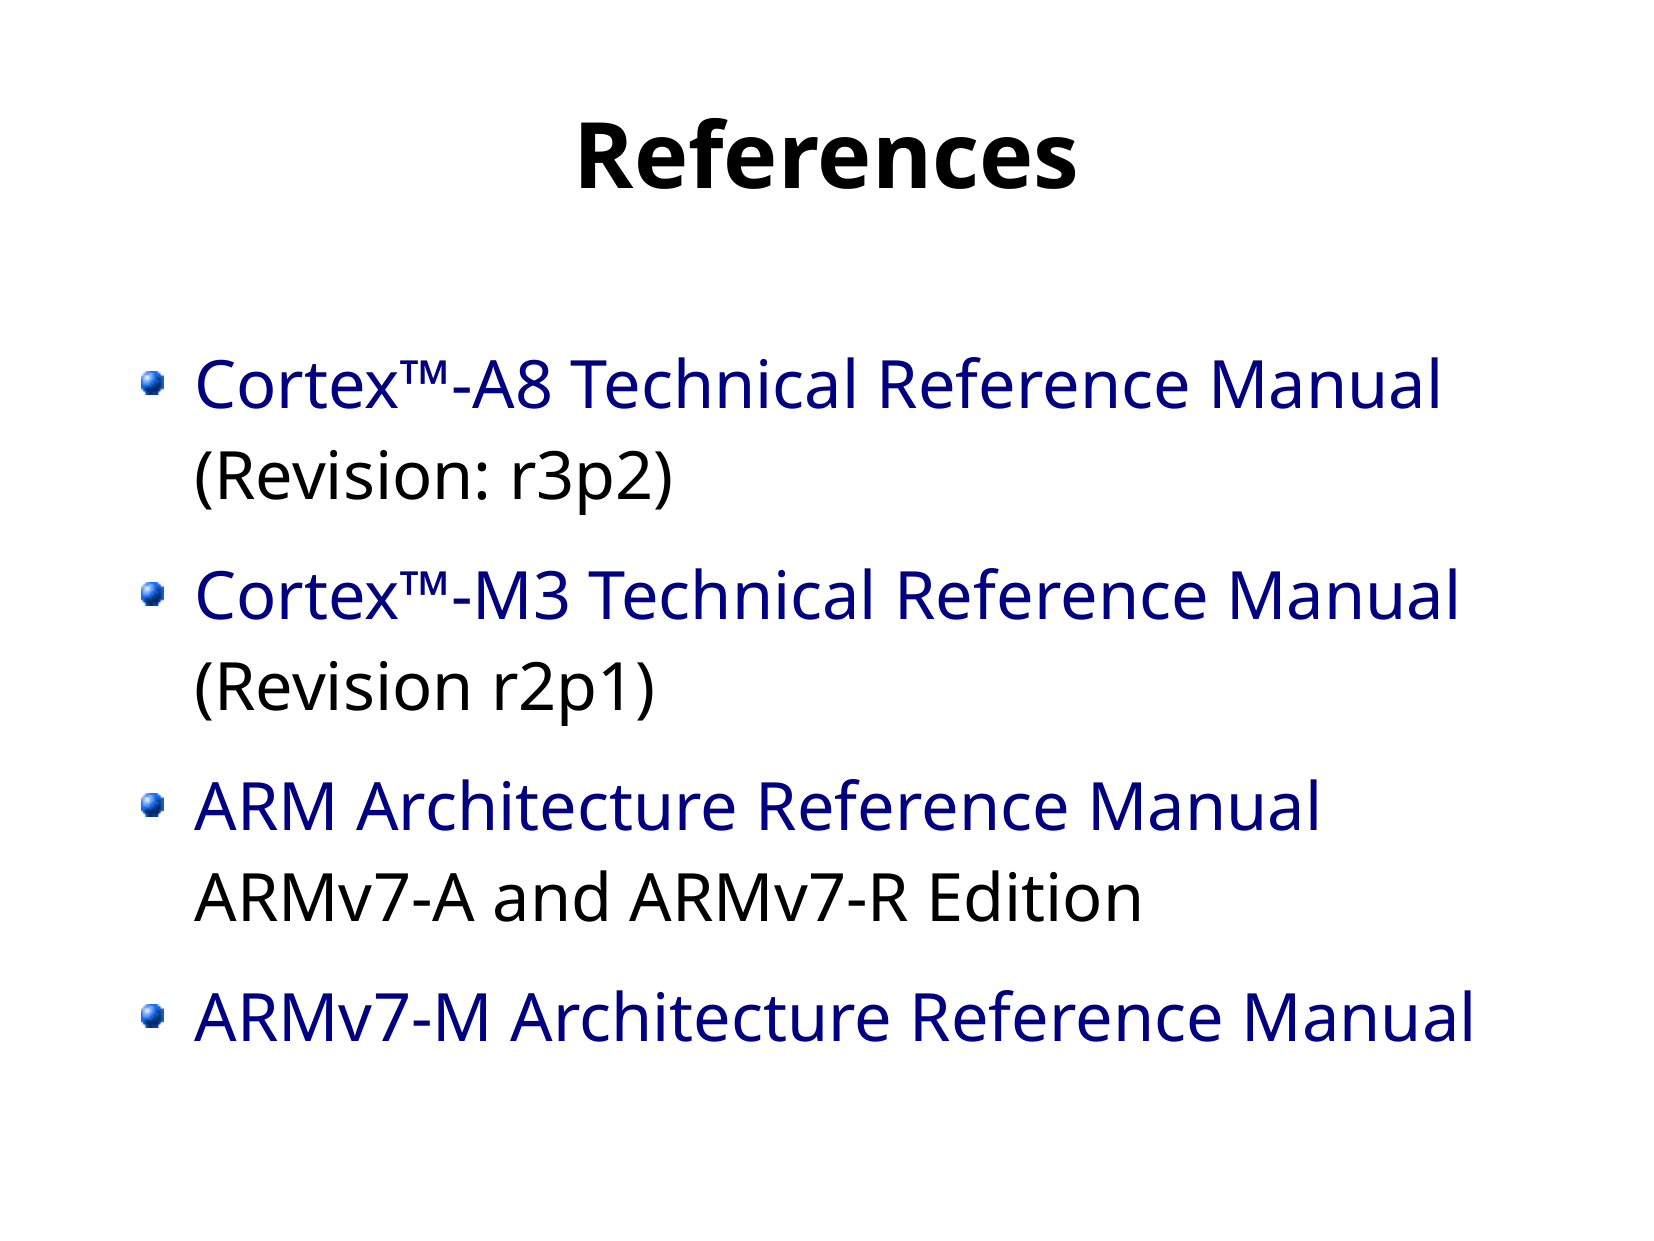

# References
Cortex™-A8 Technical Reference Manual (Revision: r3p2)
Cortex™-M3 Technical Reference Manual (Revision r2p1)
ARM Architecture Reference Manual ARMv7-A and ARMv7-R Edition
ARMv7-M Architecture Reference Manual